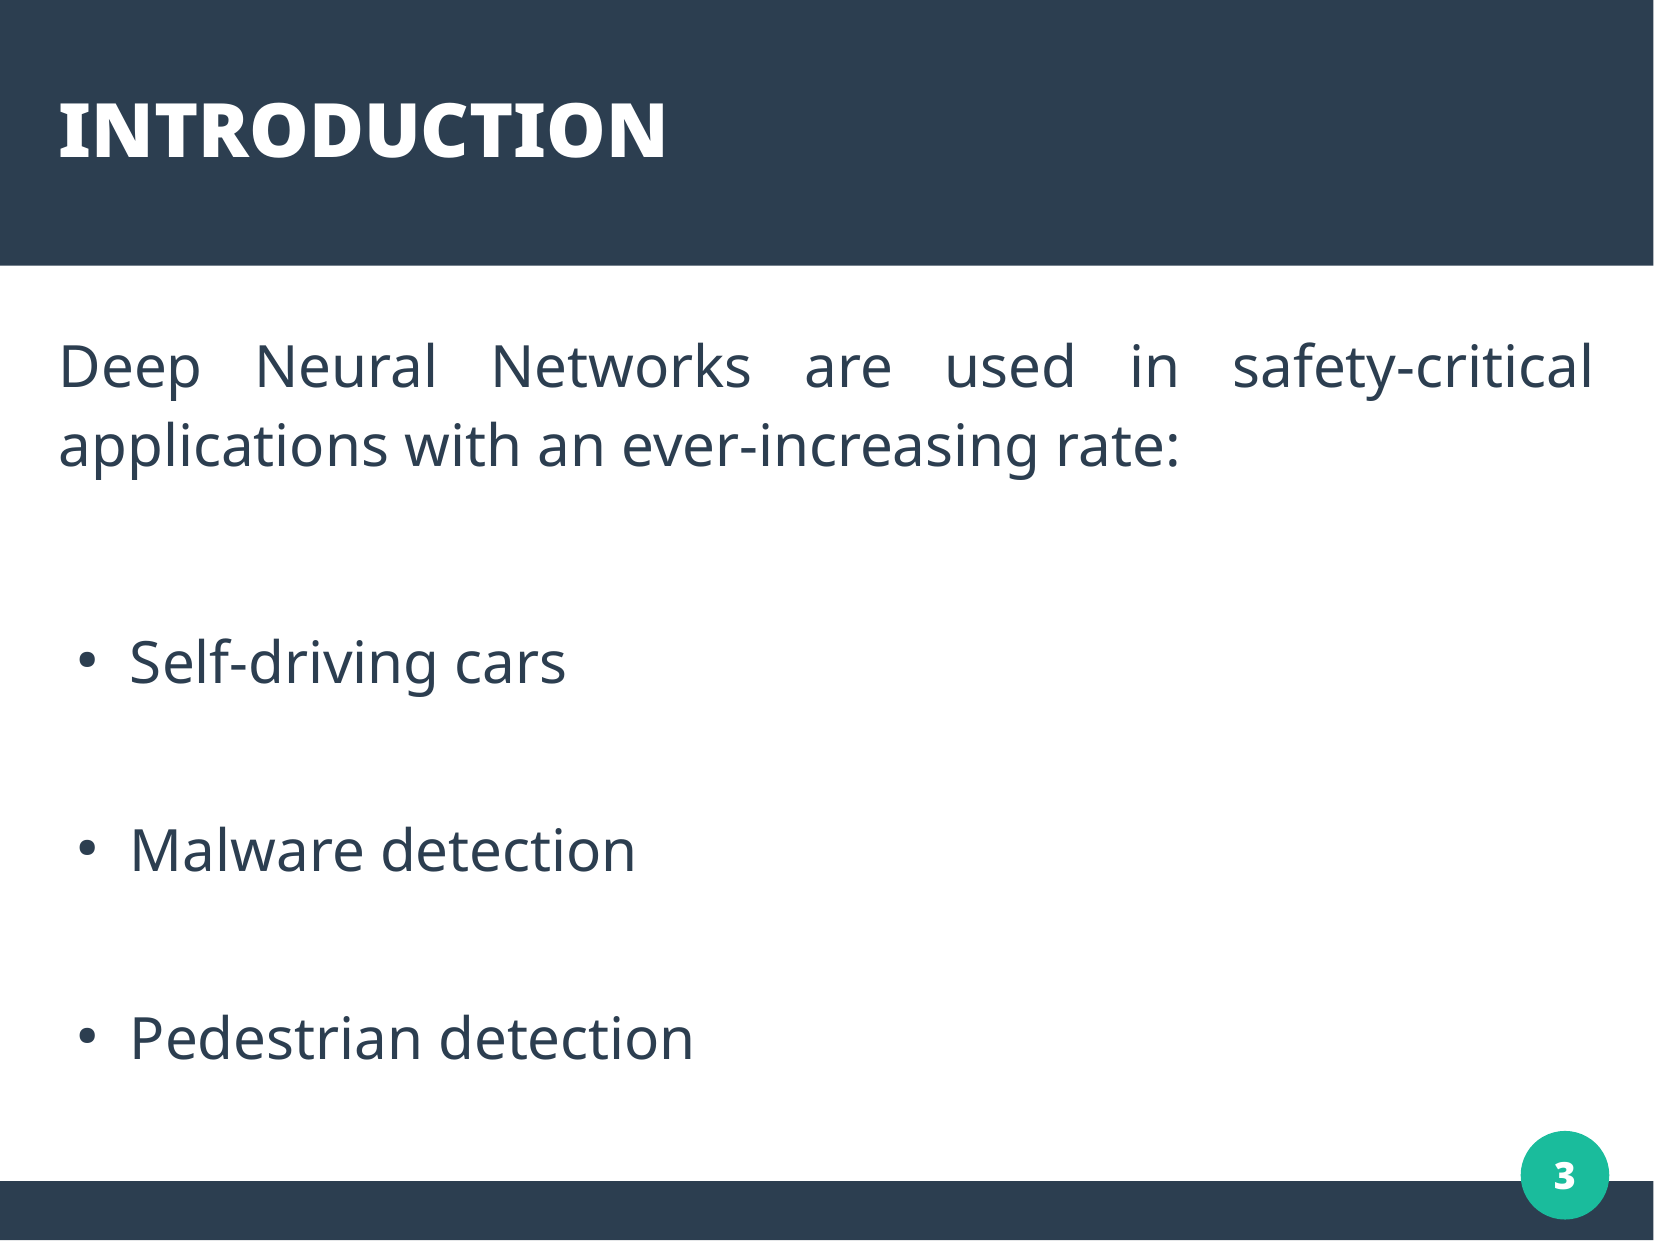

# INTRODUCTION
Deep Neural Networks are used in safety-critical applications with an ever-increasing rate:
Self-driving cars
Malware detection
Pedestrian detection
3